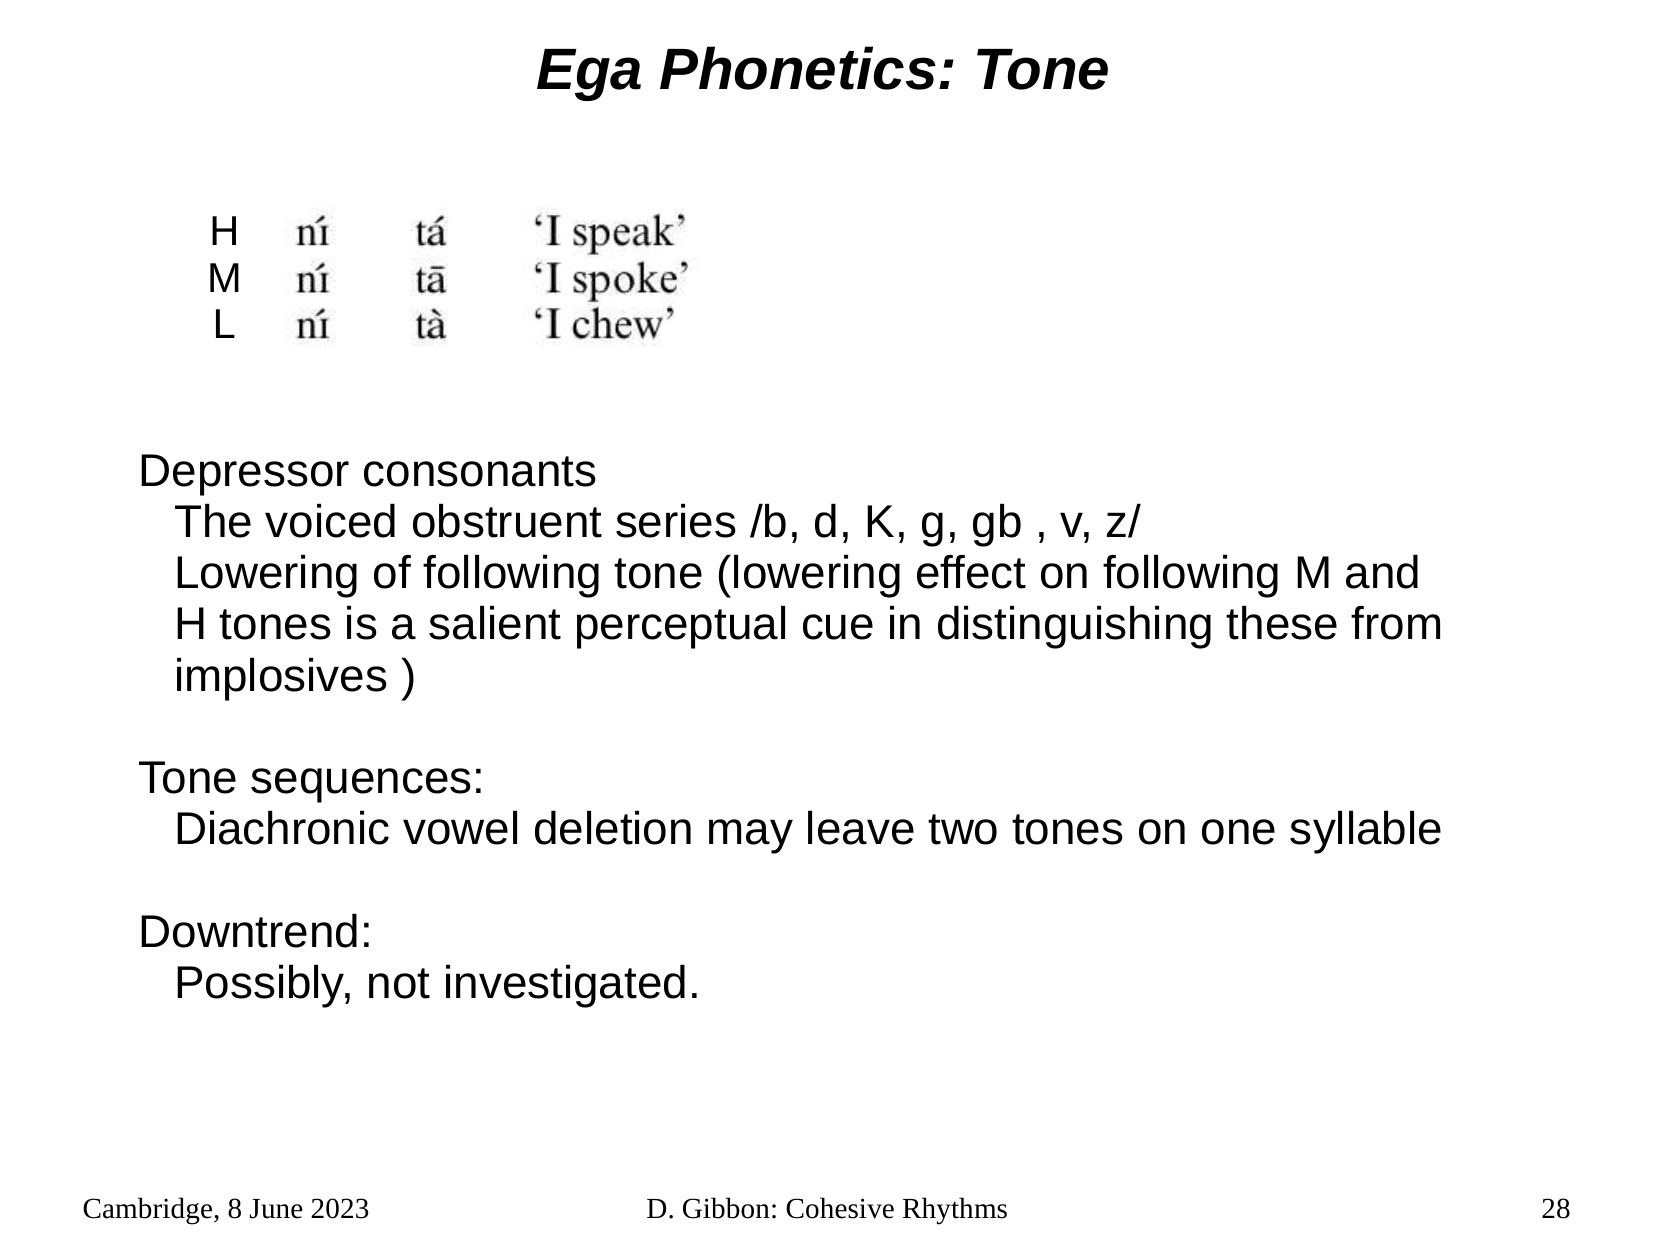

# Ega Phonetics: Tone
H
M
L
Depressor consonants
The voiced obstruent series /b, d, K, g, gb , v, z/
Lowering of following tone (lowering effect on following M and H tones is a salient perceptual cue in distinguishing these from implosives )
Tone sequences:
Diachronic vowel deletion may leave two tones on one syllable
Downtrend:
Possibly, not investigated.
Cambridge, 8 June 2023
D. Gibbon: Cohesive Rhythms
28